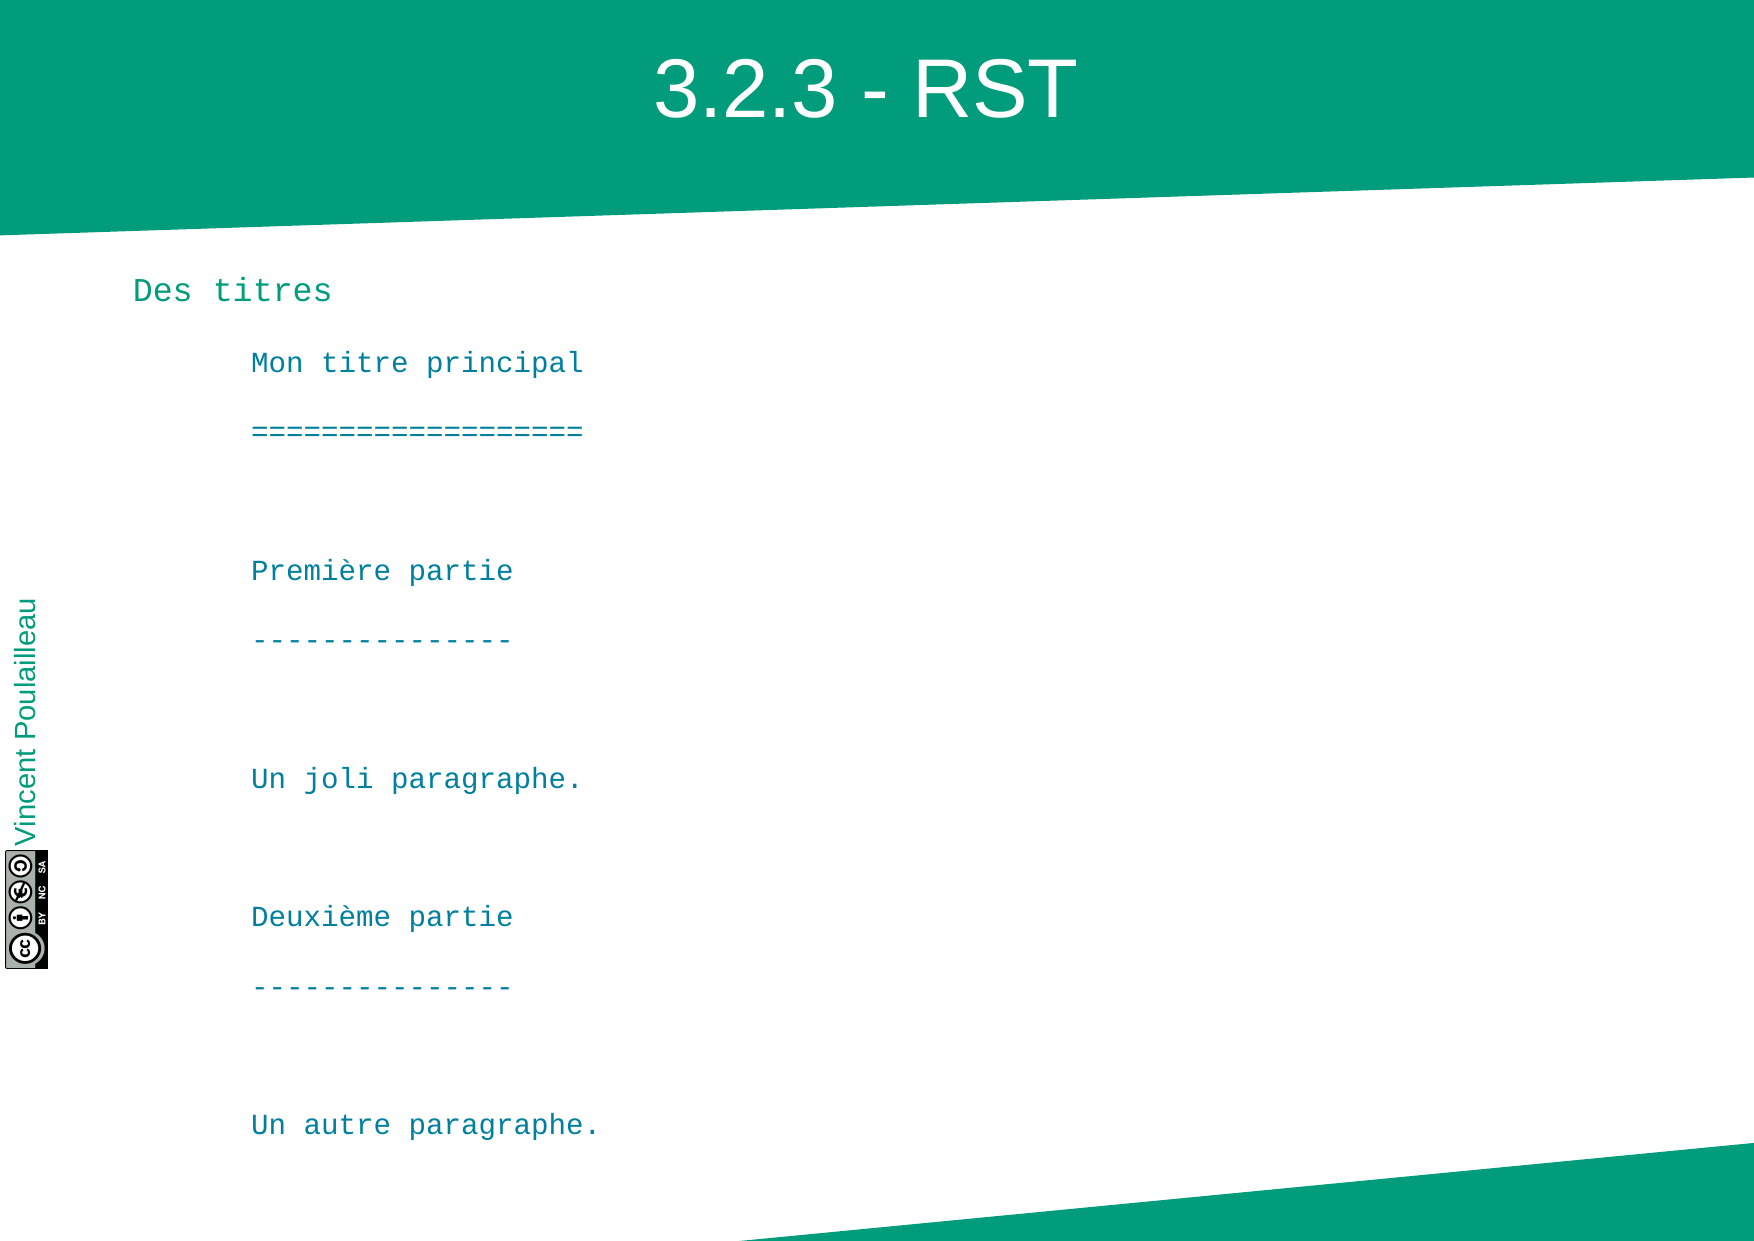

3.2.3 - RST
Des titres
Mon titre principal
===================
Première partie
---------------
Un joli paragraphe.
Deuxième partie
---------------
Un autre paragraphe.
© 2019 Vincent Poulailleau